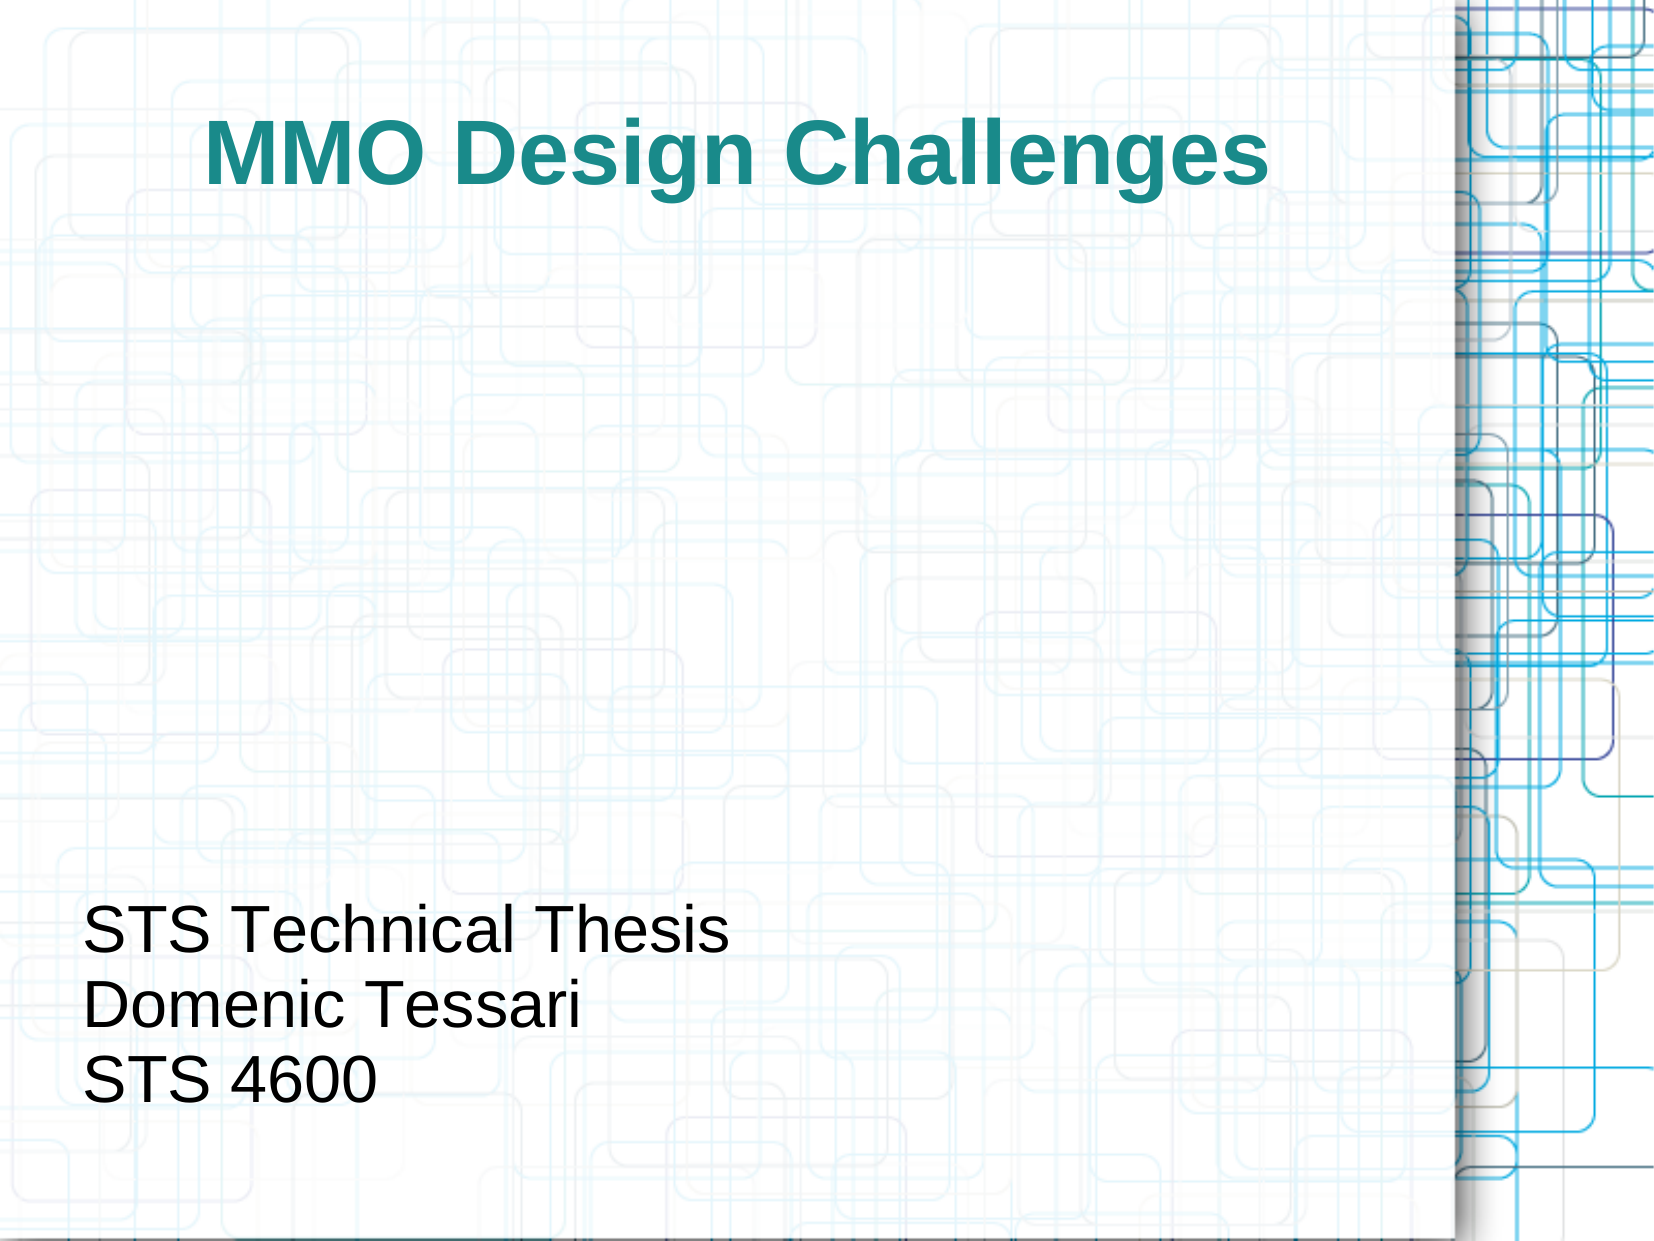

# MMO Design Challenges
STS Technical Thesis
Domenic Tessari
STS 4600